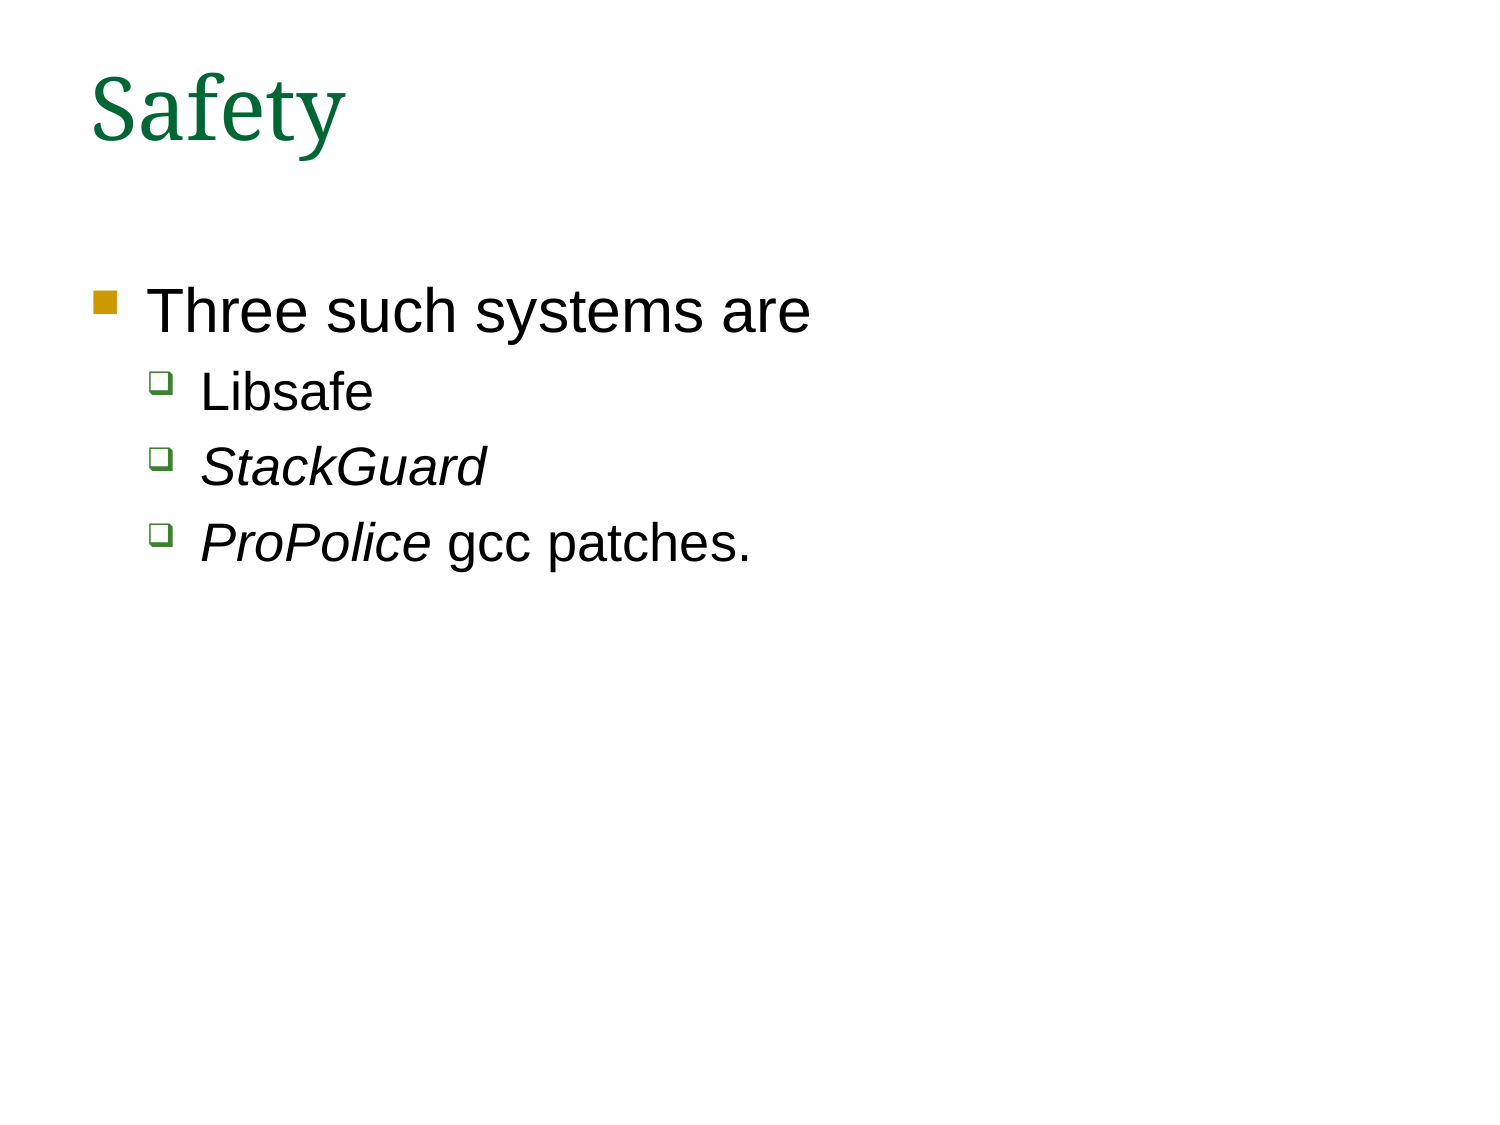

# Safety
Three such systems are
Libsafe
StackGuard
ProPolice gcc patches.